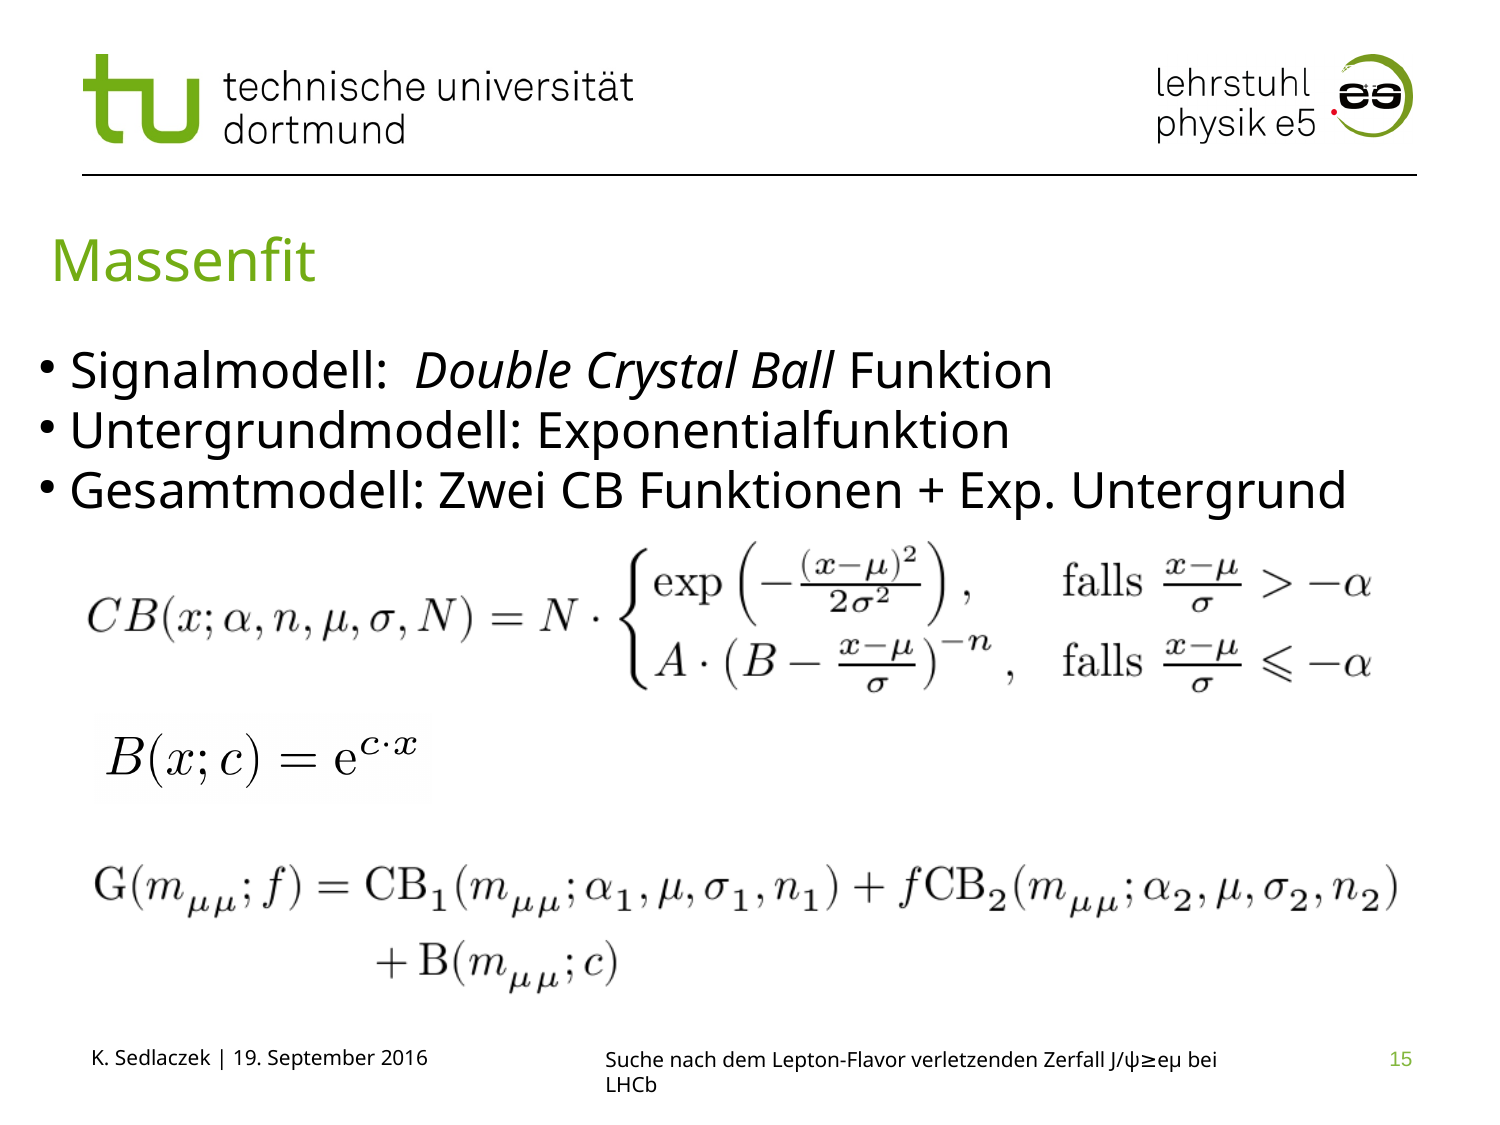

# Massenfit
 Signalmodell: Double Crystal Ball Funktion
 Untergrundmodell: Exponentialfunktion
 Gesamtmodell: Zwei CB Funktionen + Exp. Untergrund
K. Sedlaczek | 19. September 2016
Suche nach dem Lepton-Flavor verletzenden Zerfall J/ψ≥eµ bei LHCb